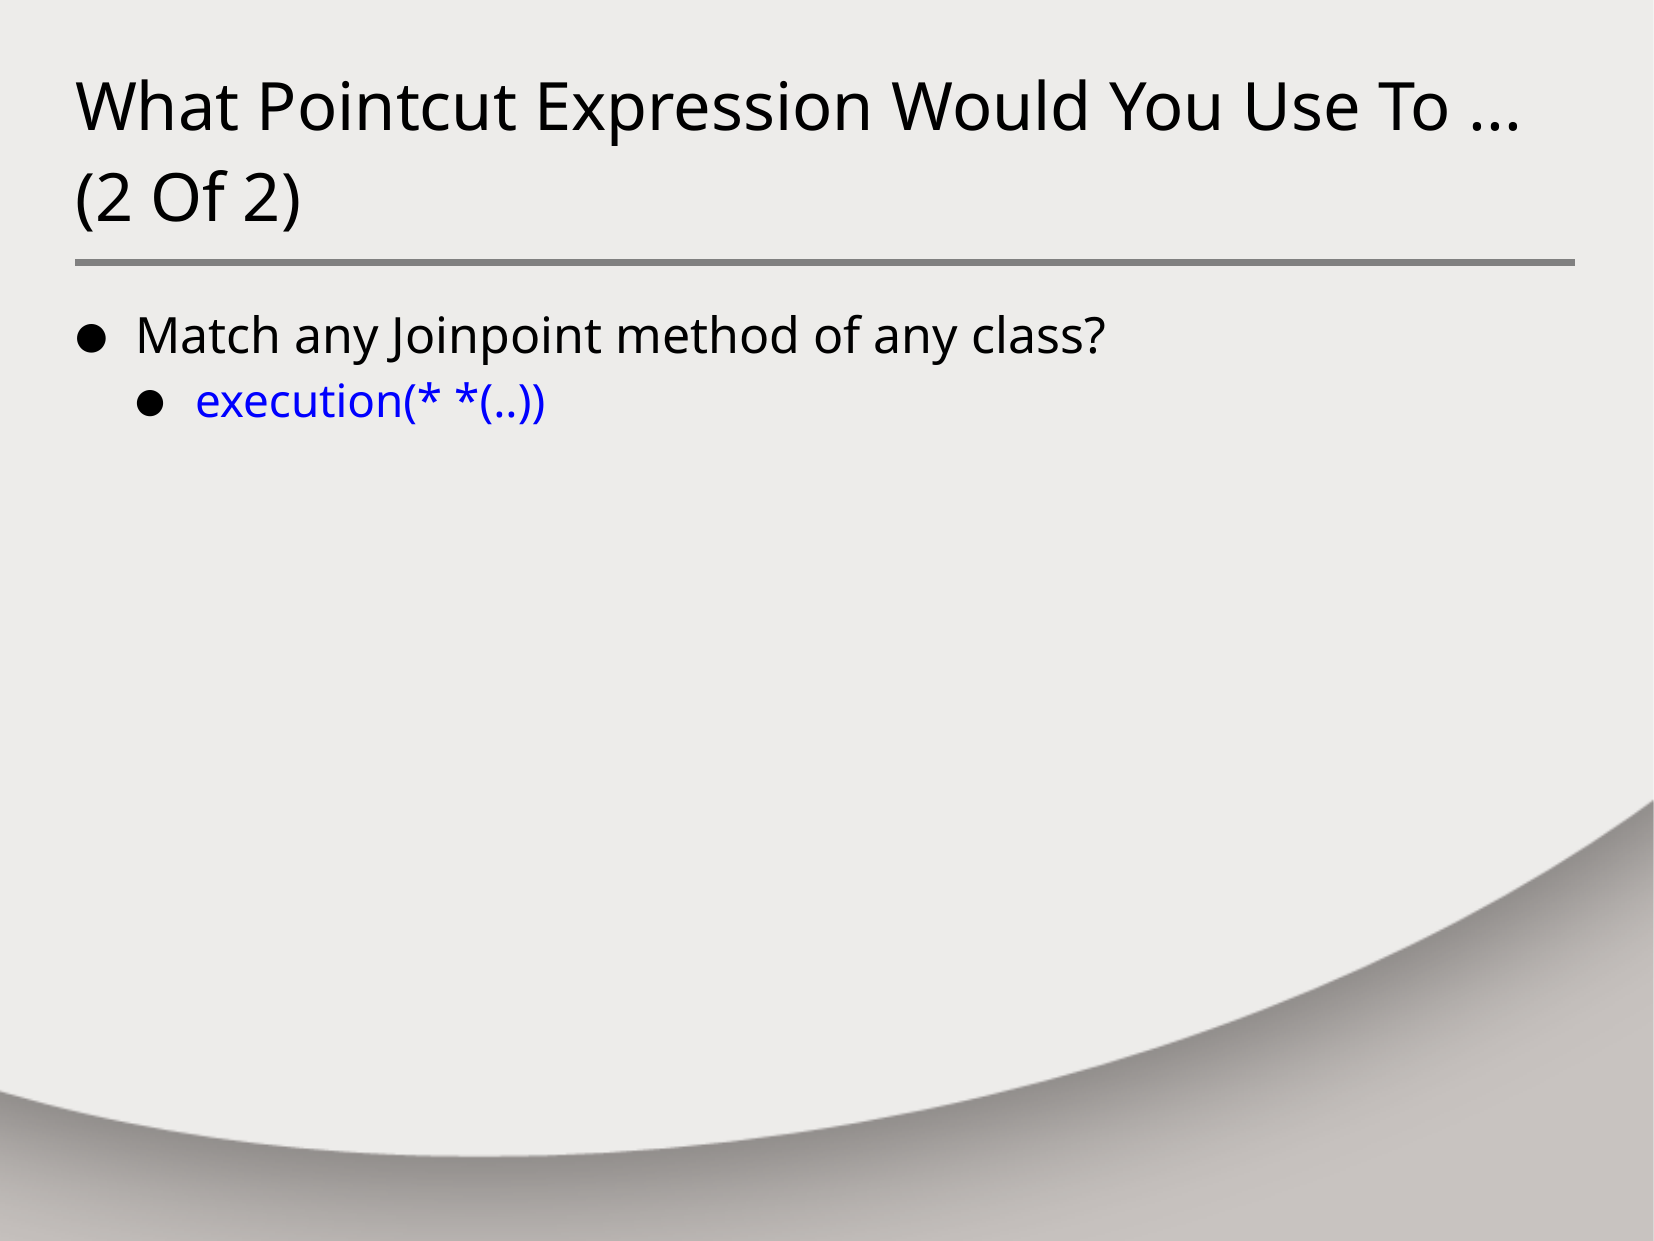

# What Pointcut Expression Would You Use To ... (2 Of 2)
Match any Joinpoint method of any class?
execution(* *(..))